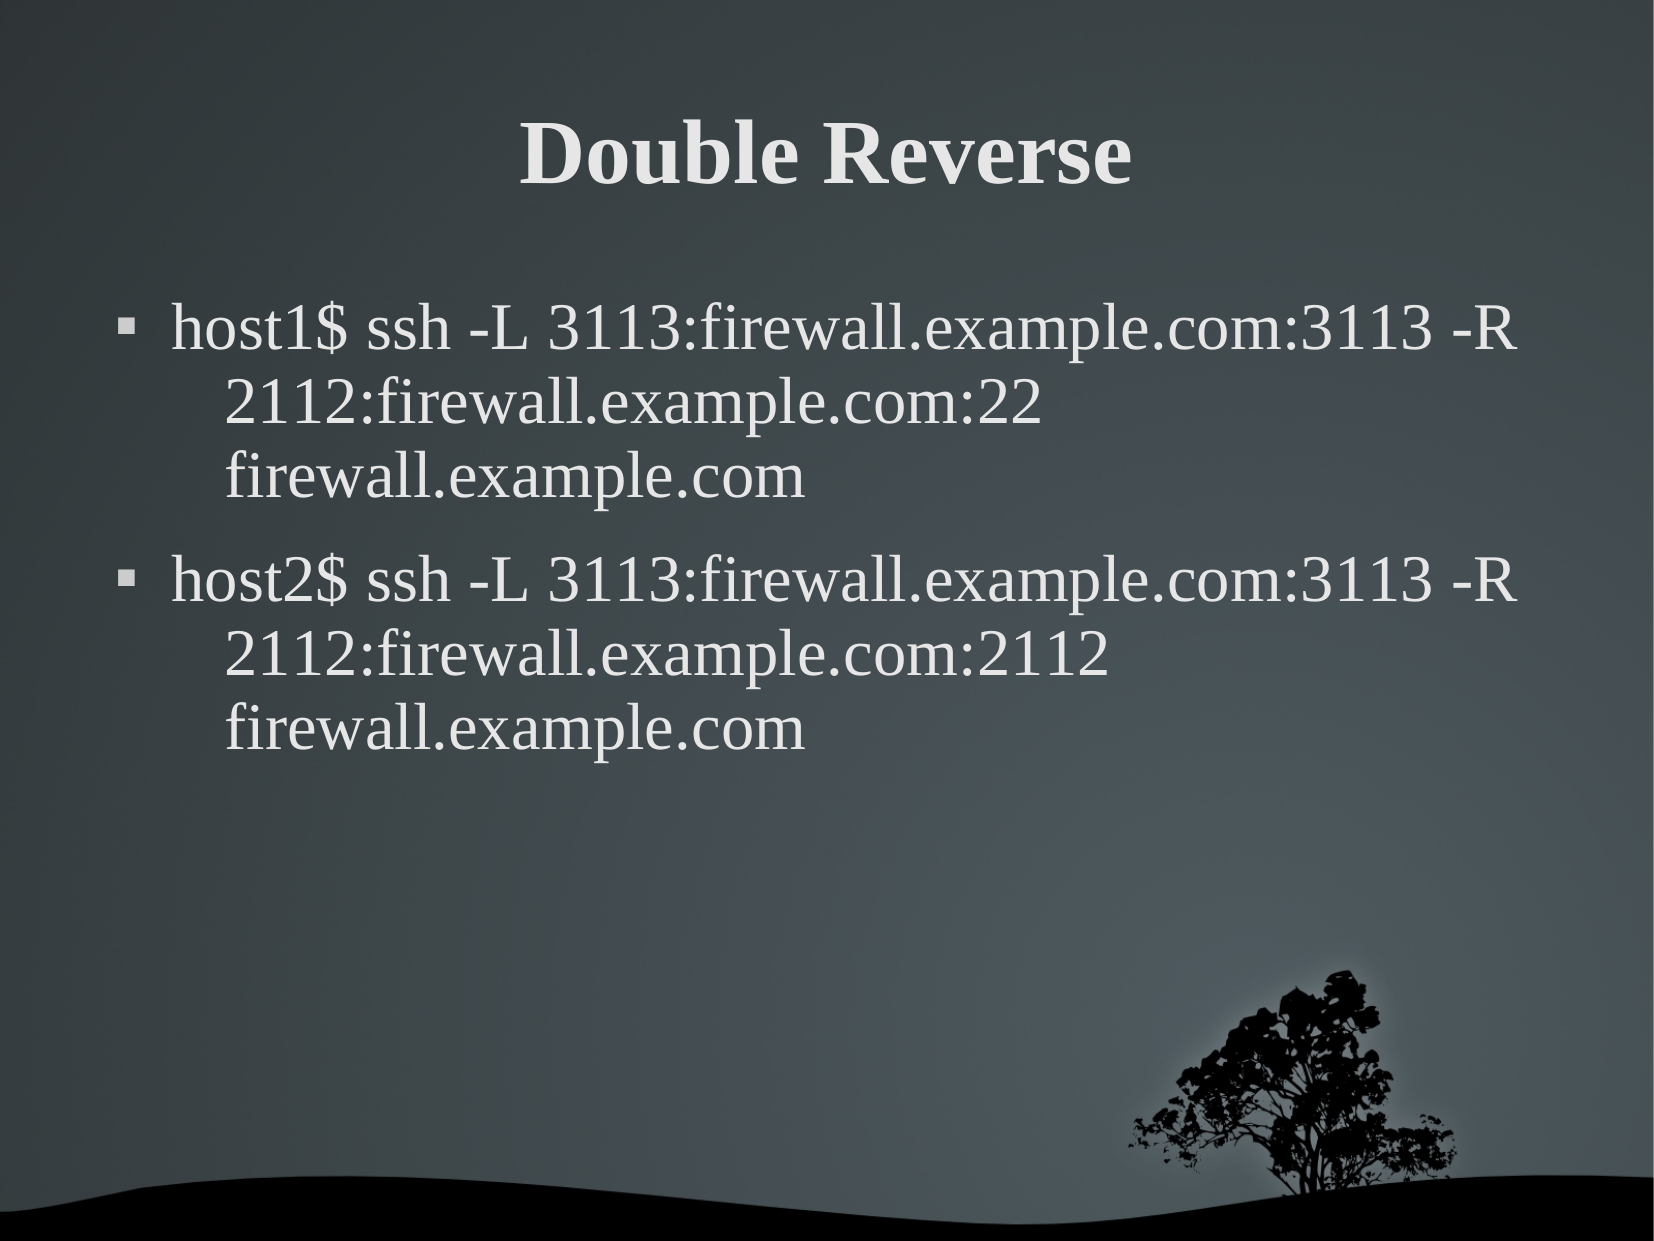

# Double Reverse
host1$ ssh -L 3113:firewall.example.com:3113 -R 2112:firewall.example.com:22 firewall.example.com
host2$ ssh -L 3113:firewall.example.com:3113 -R 2112:firewall.example.com:2112 firewall.example.com